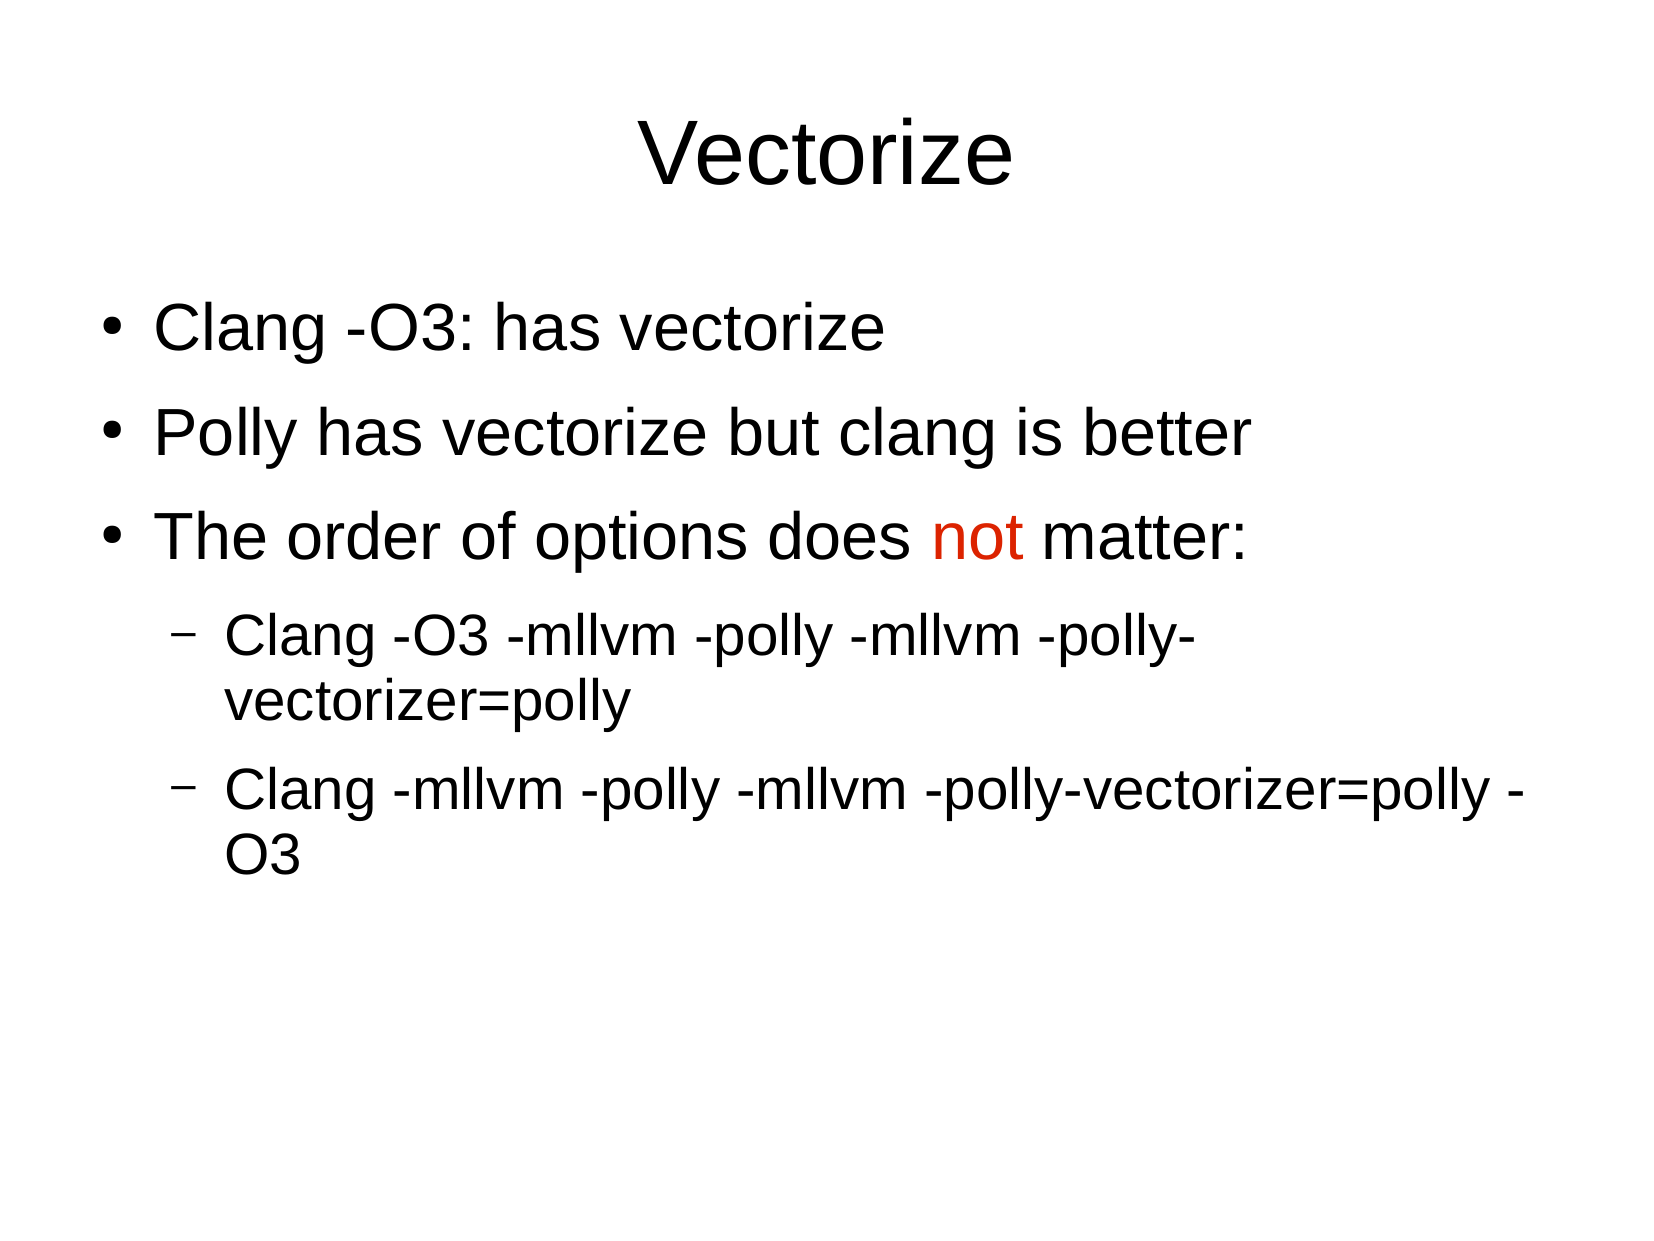

# Vectorize
Clang -O3: has vectorize
Polly has vectorize but clang is better
The order of options does not matter:
Clang -O3 -mllvm -polly -mllvm -polly-vectorizer=polly
Clang -mllvm -polly -mllvm -polly-vectorizer=polly -O3